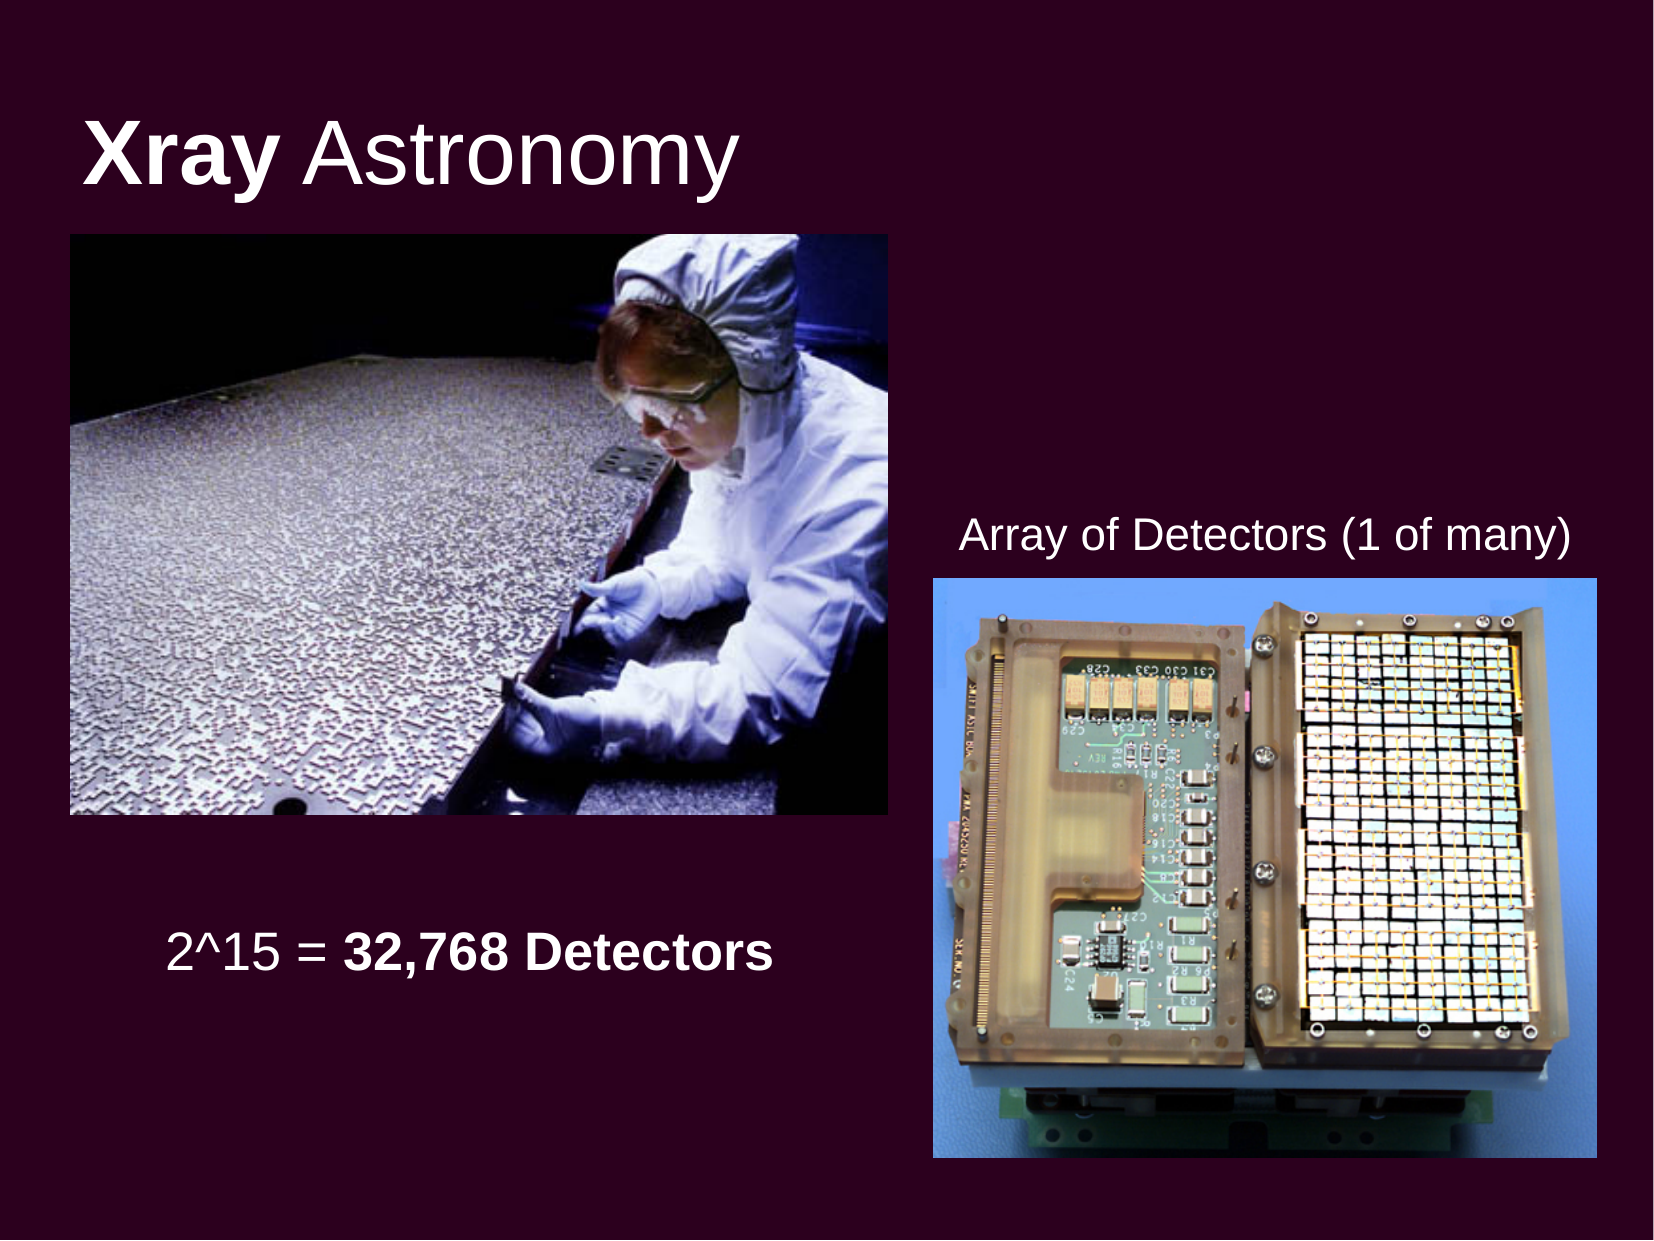

# Xray Astronomy
Array of Detectors (1 of many)
2^15 = 32,768 Detectors